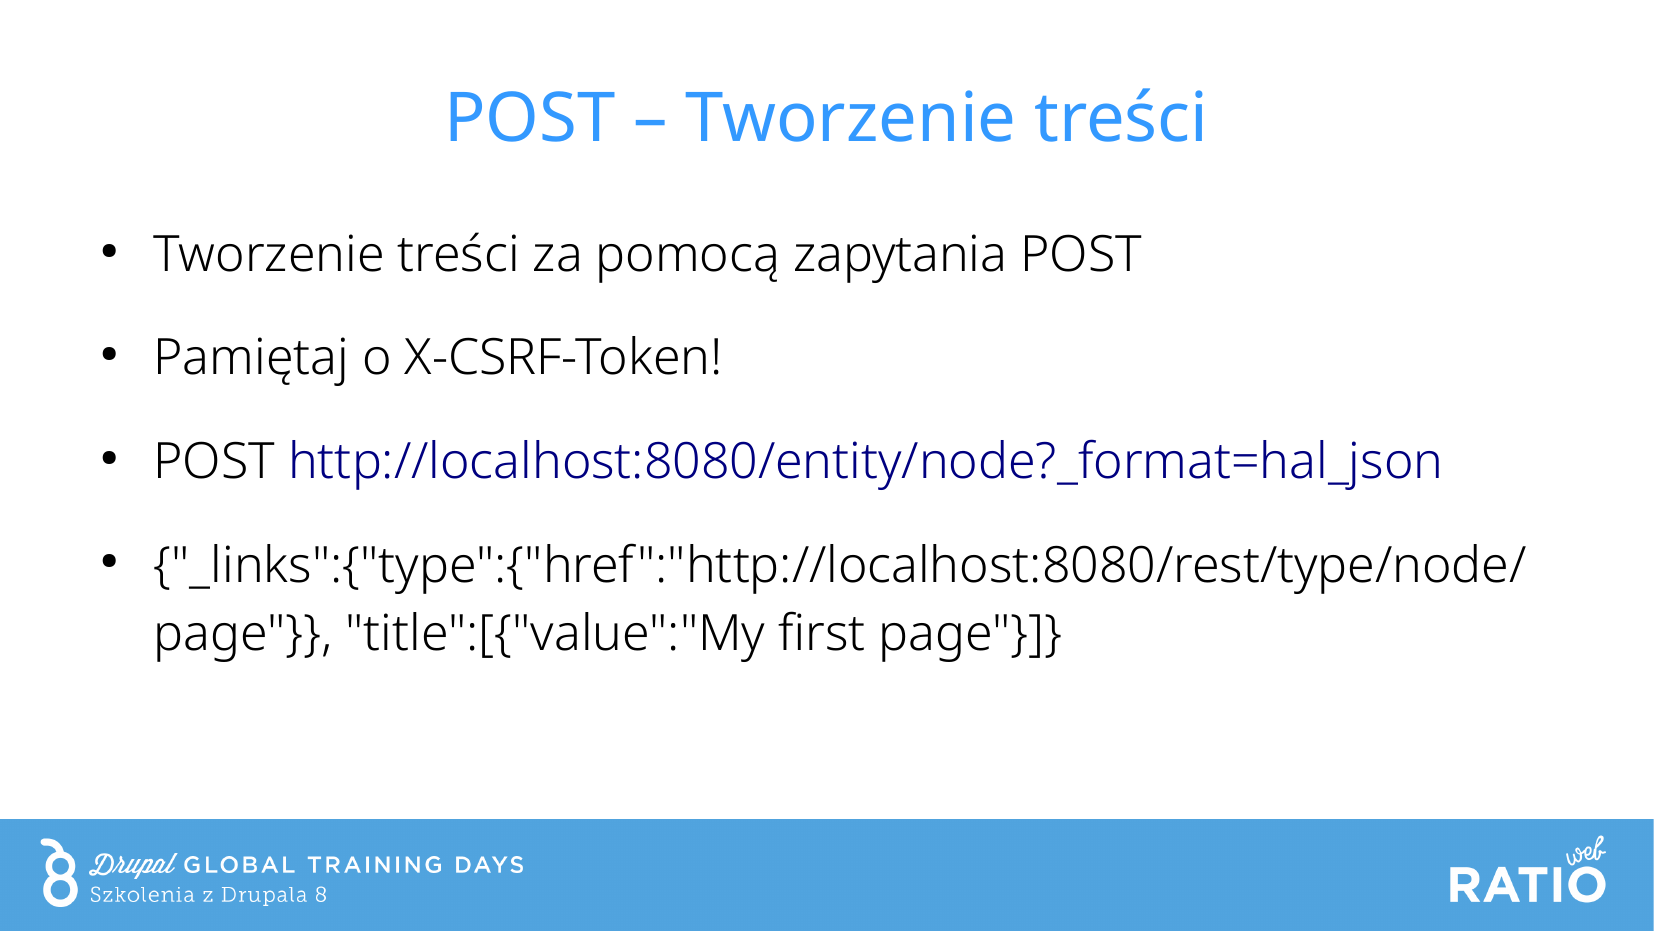

# POST – Tworzenie treści
Tworzenie treści za pomocą zapytania POST
Pamiętaj o X-CSRF-Token!
POST http://localhost:8080/entity/node?_format=hal_json
{"_links":{"type":{"href":"http://localhost:8080/rest/type/node/page"}}, "title":[{"value":"My first page"}]}